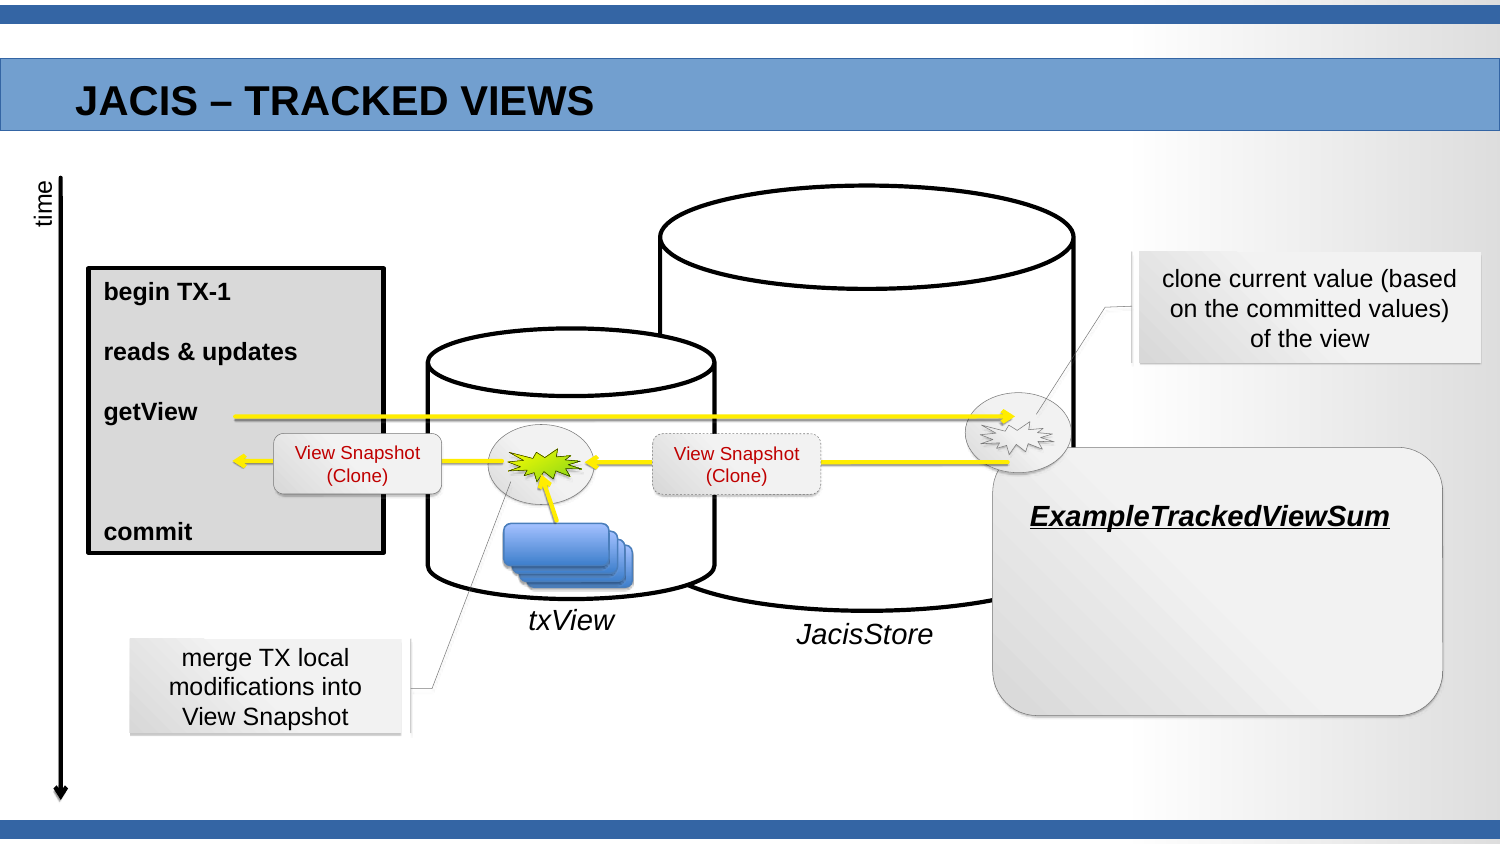

# JACIS – tracked views
time
clone current value (based on the committed values)
of the view
begin TX-1
reads & updates
getView
commit
View Snapshot (Clone)
View Snapshot (Clone)
ExampleTrackedViewSum
txView
JacisStore
merge TX local
modifications into
View Snapshot